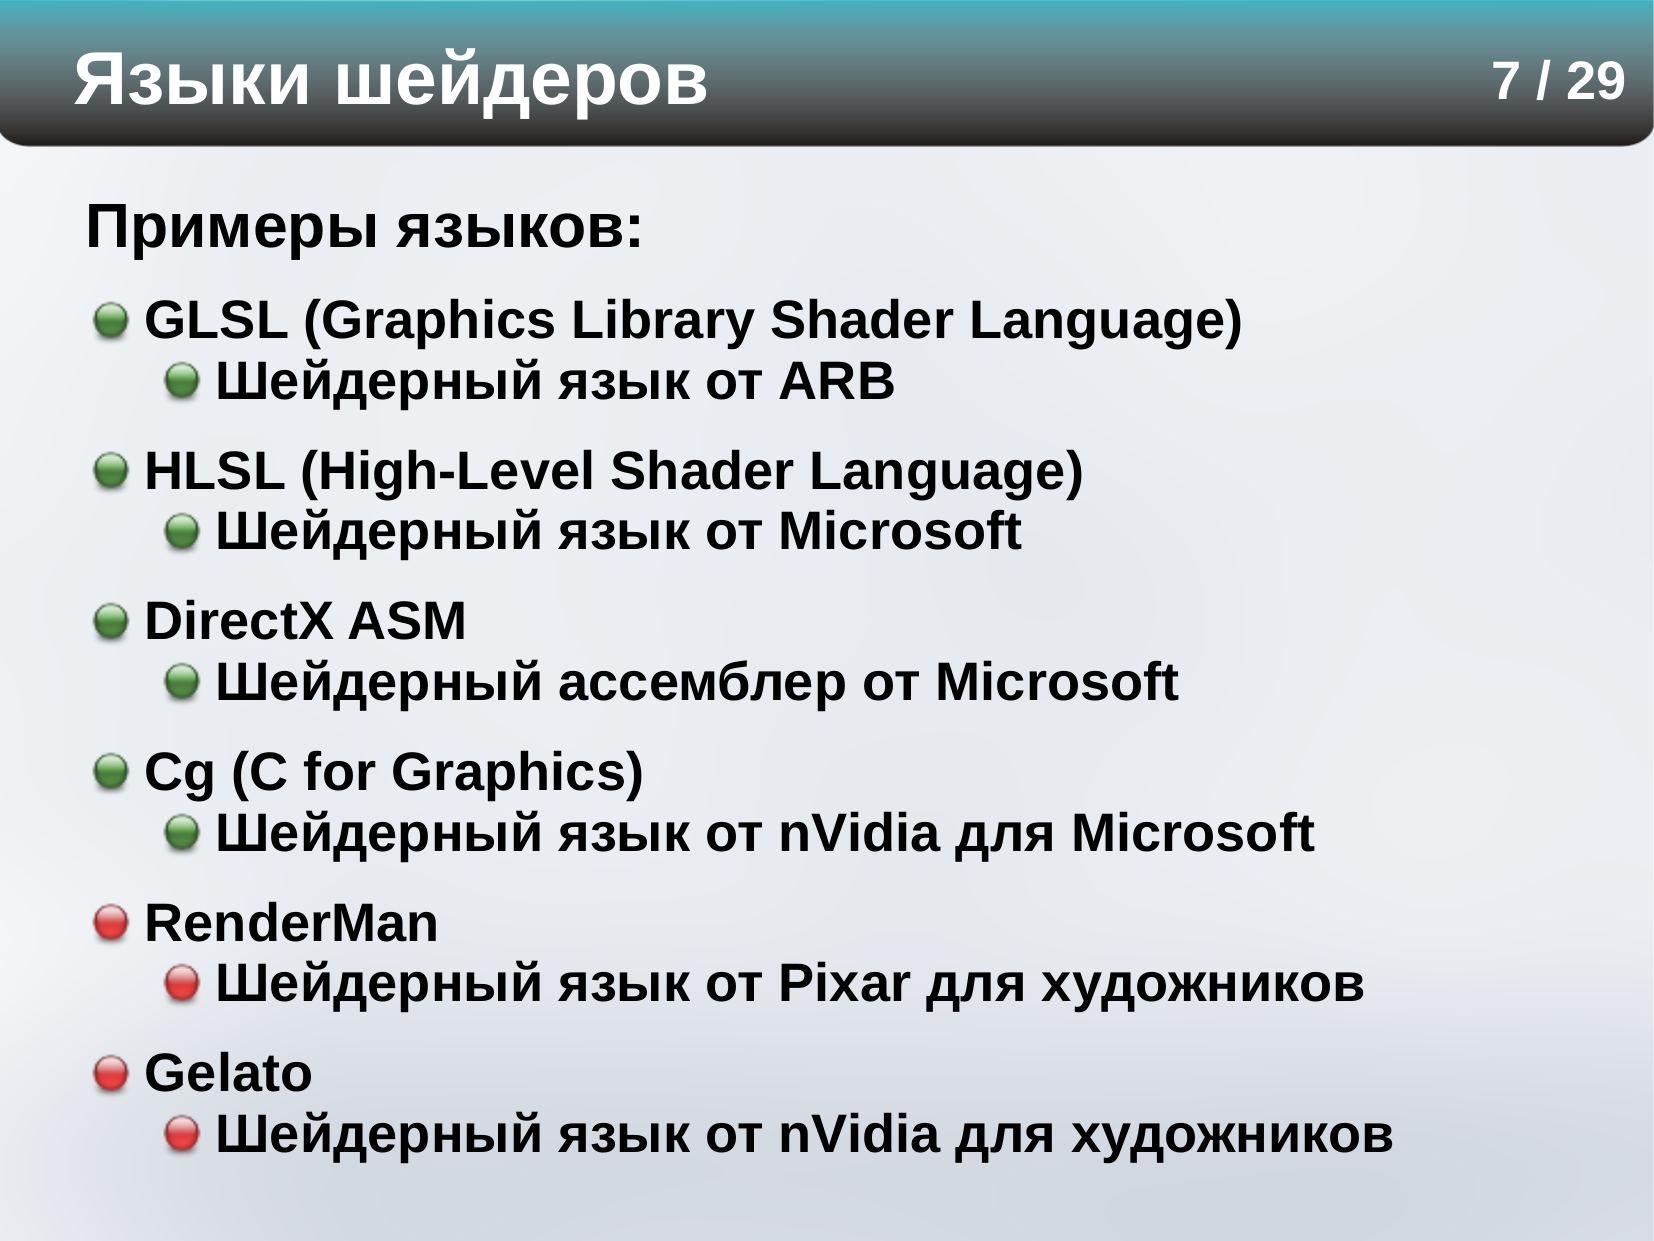

Языки шейдеров
Примеры языков:
GLSL (Graphics Library Shader Language)
Шейдерный язык от ARB
HLSL (High-Level Shader Language)
Шейдерный язык от Microsoft
DirectX ASM
Шейдерный ассемблер от Microsoft
Cg (C for Graphics)
Шейдерный язык от nVidia для Microsoft
RenderMan
Шейдерный язык от Pixar для художников
Gelato
Шейдерный язык от nVidia для художников